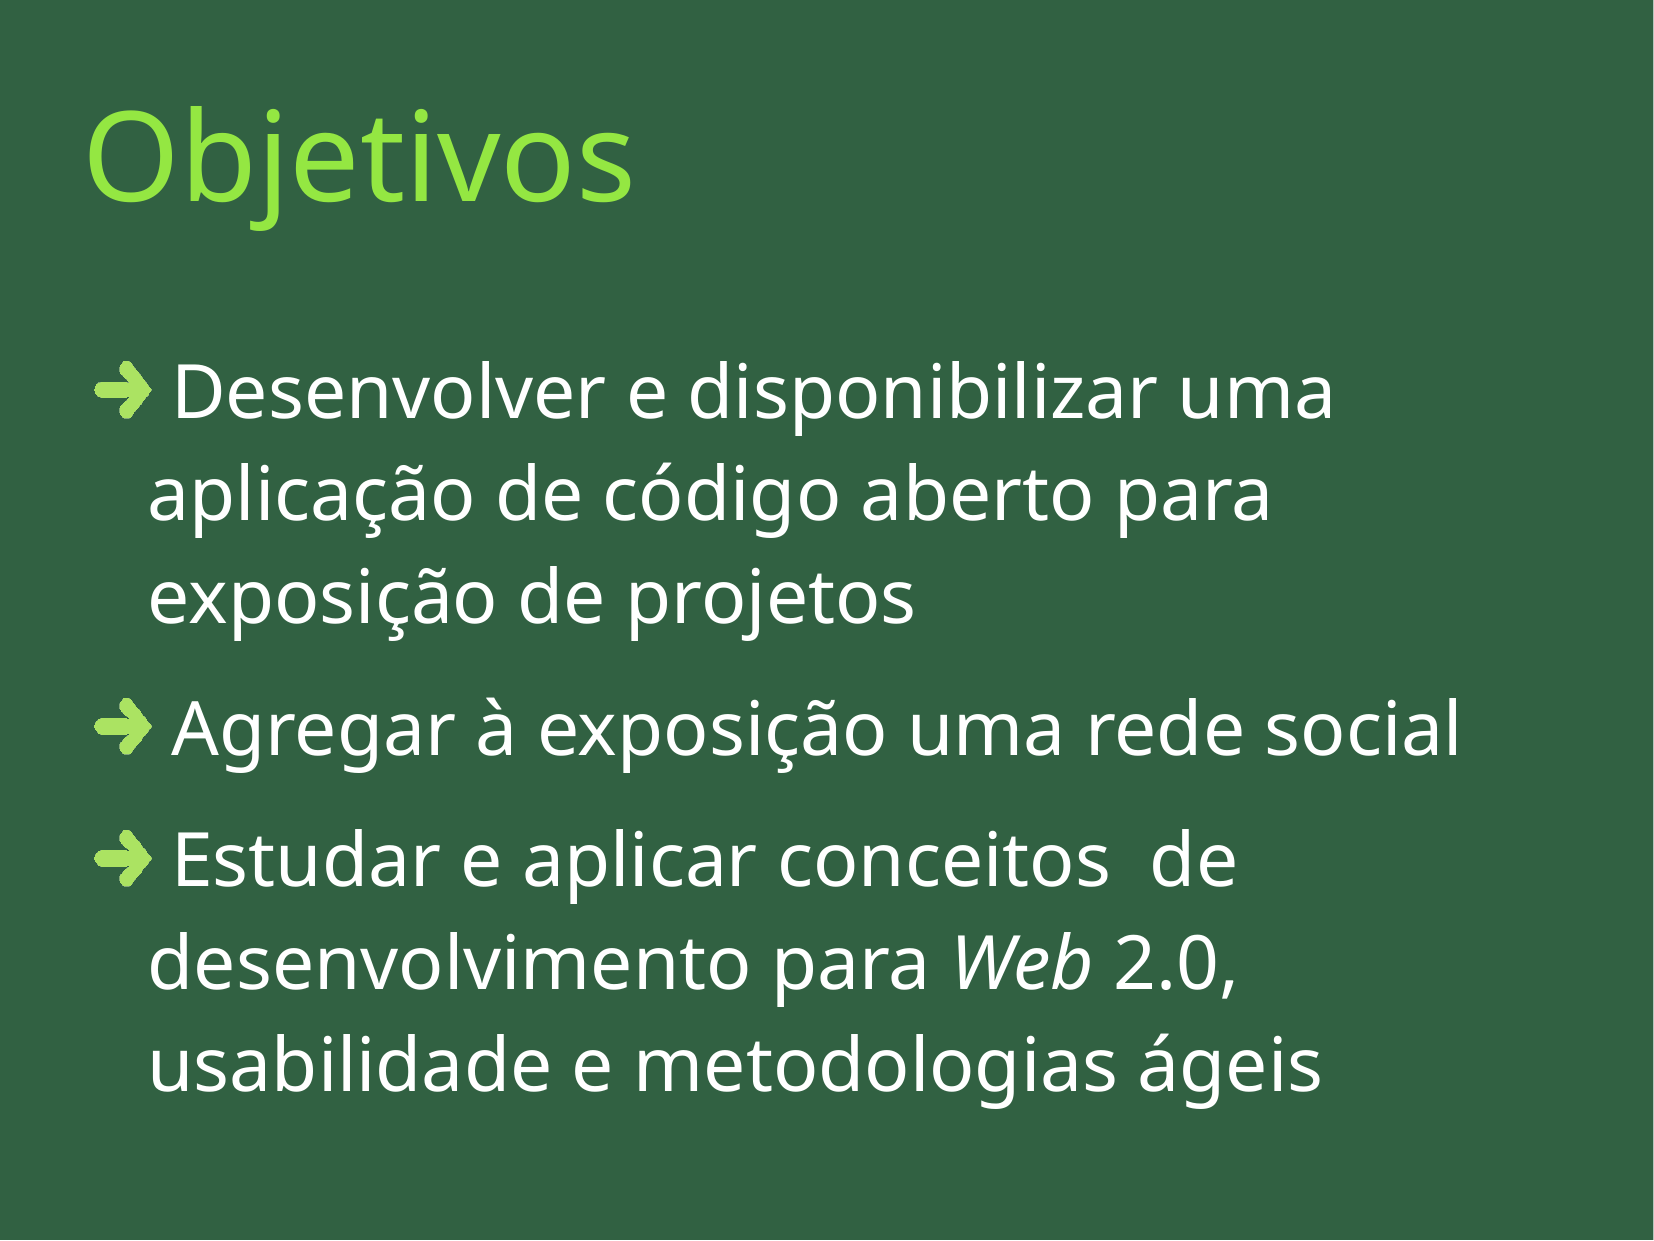

# Objetivos
 Desenvolver e disponibilizar uma aplicação de código aberto para exposição de projetos
 Agregar à exposição uma rede social
 Estudar e aplicar conceitos de desenvolvimento para Web 2.0, usabilidade e metodologias ágeis
 Desenvolver e disponibilizar uma aplicação de código aberto para exposição de projetos
 Agregar à exposição uma rede social
 Estudar e aplicar conceitos (cont.)